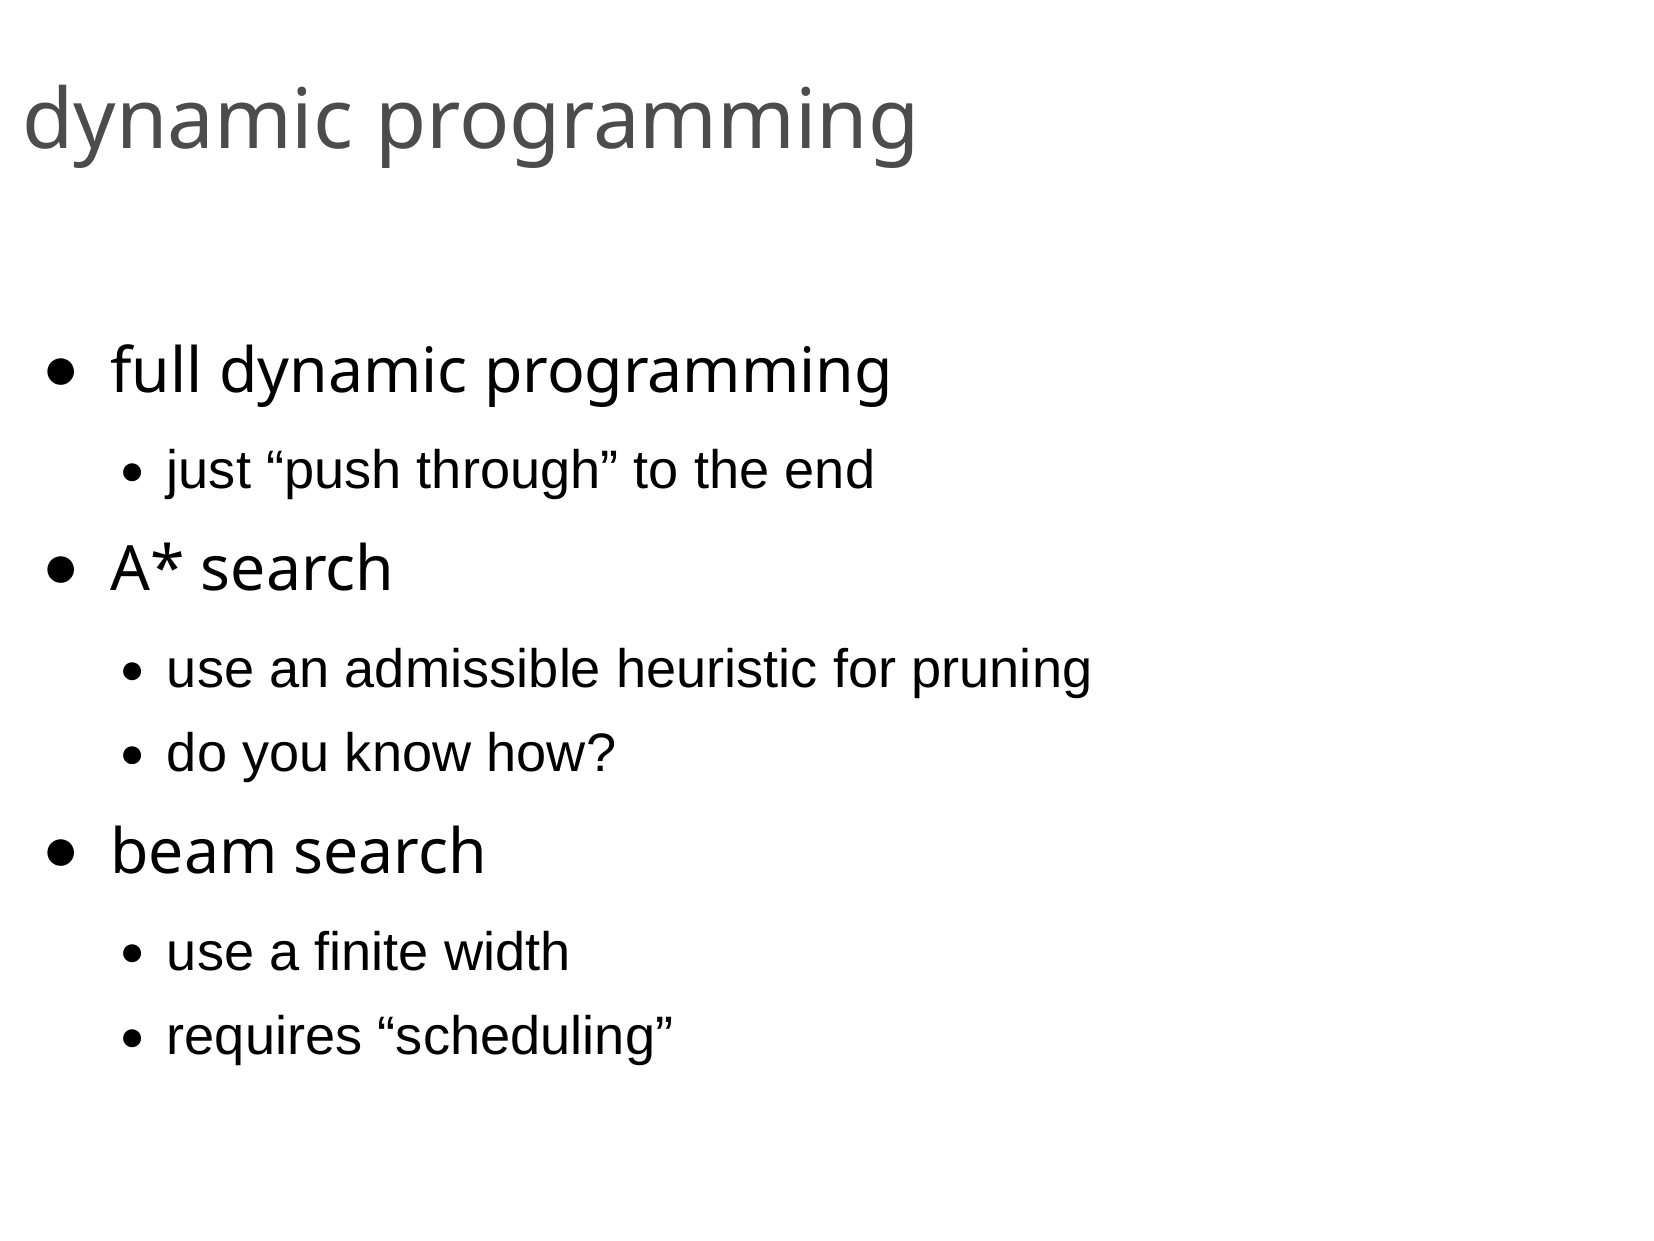

# dynamic programming
full dynamic programming
just “push through” to the end
A* search
use an admissible heuristic for pruning
do you know how?
beam search
use a finite width
requires “scheduling”